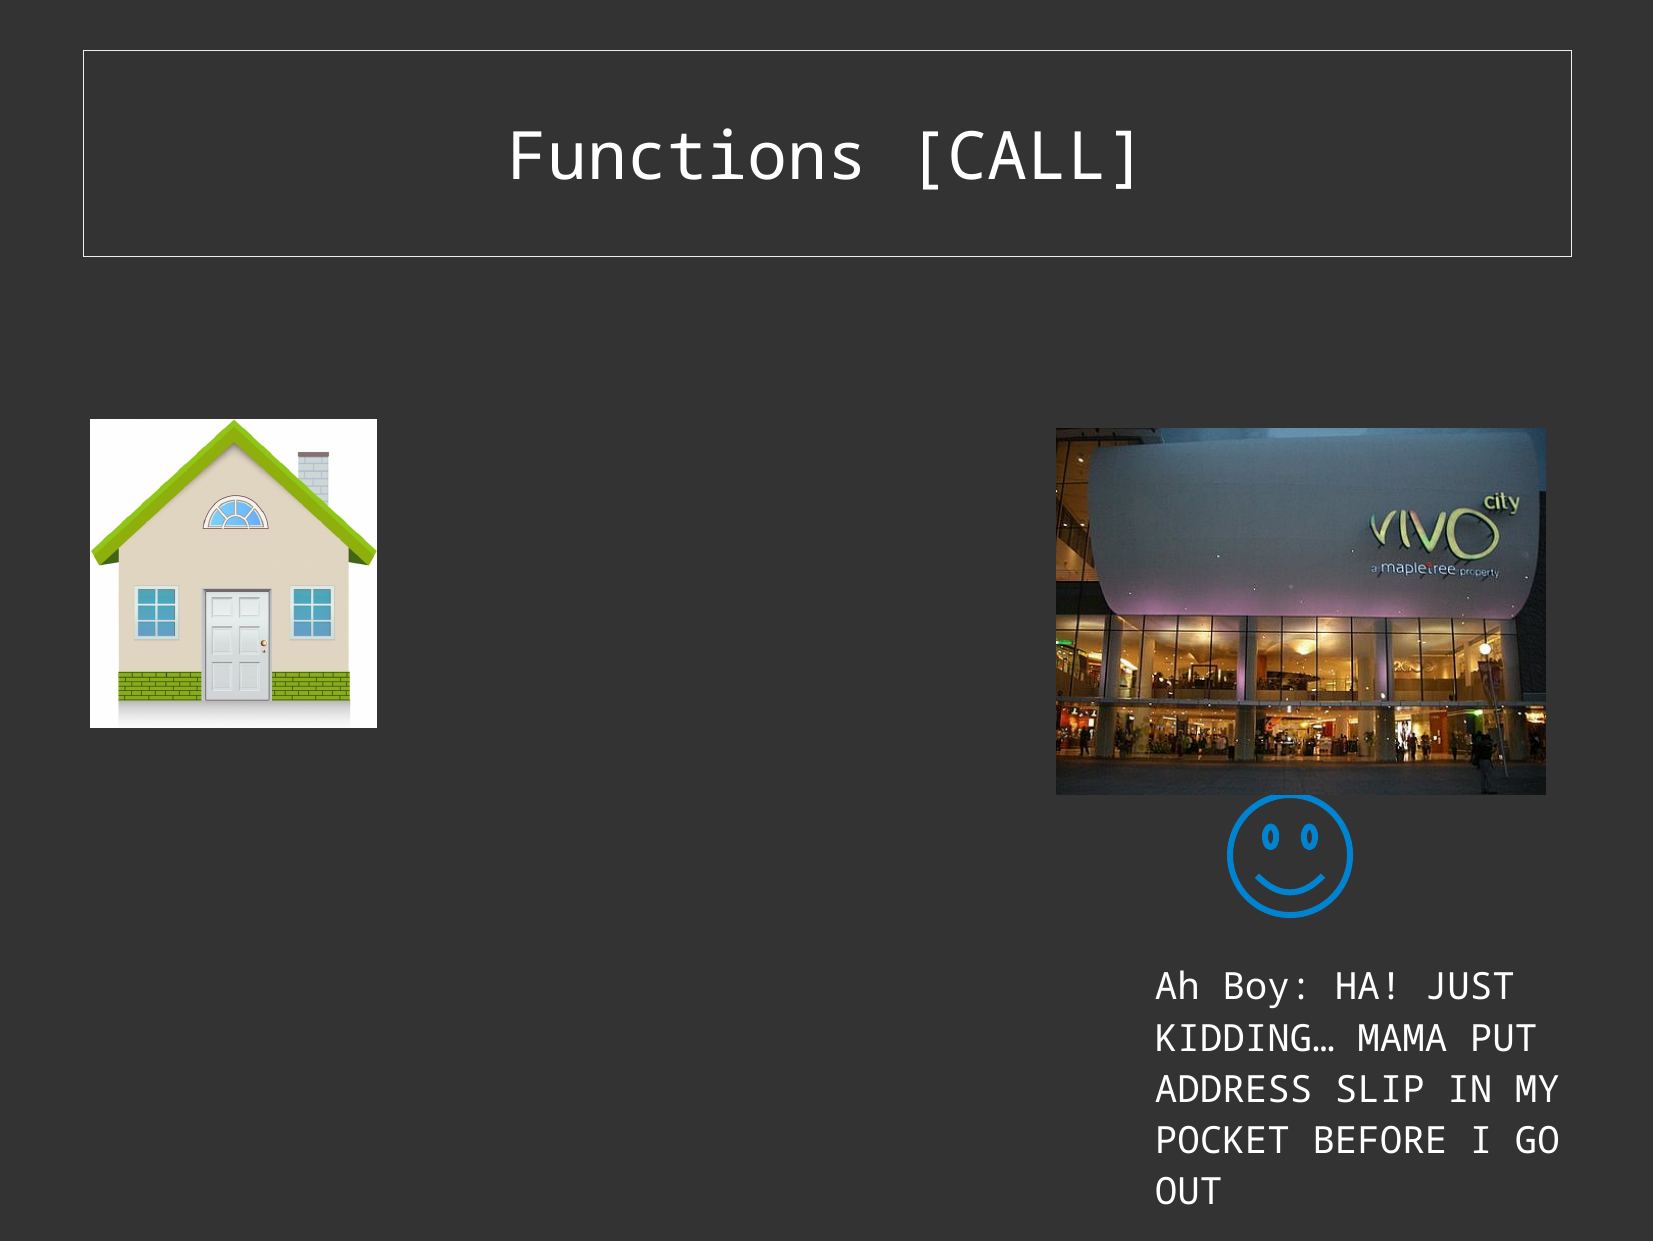

Functions [CALL]
Ah Boy: HA! JUST KIDDING… MAMA PUT ADDRESS SLIP IN MY POCKET BEFORE I GO OUT